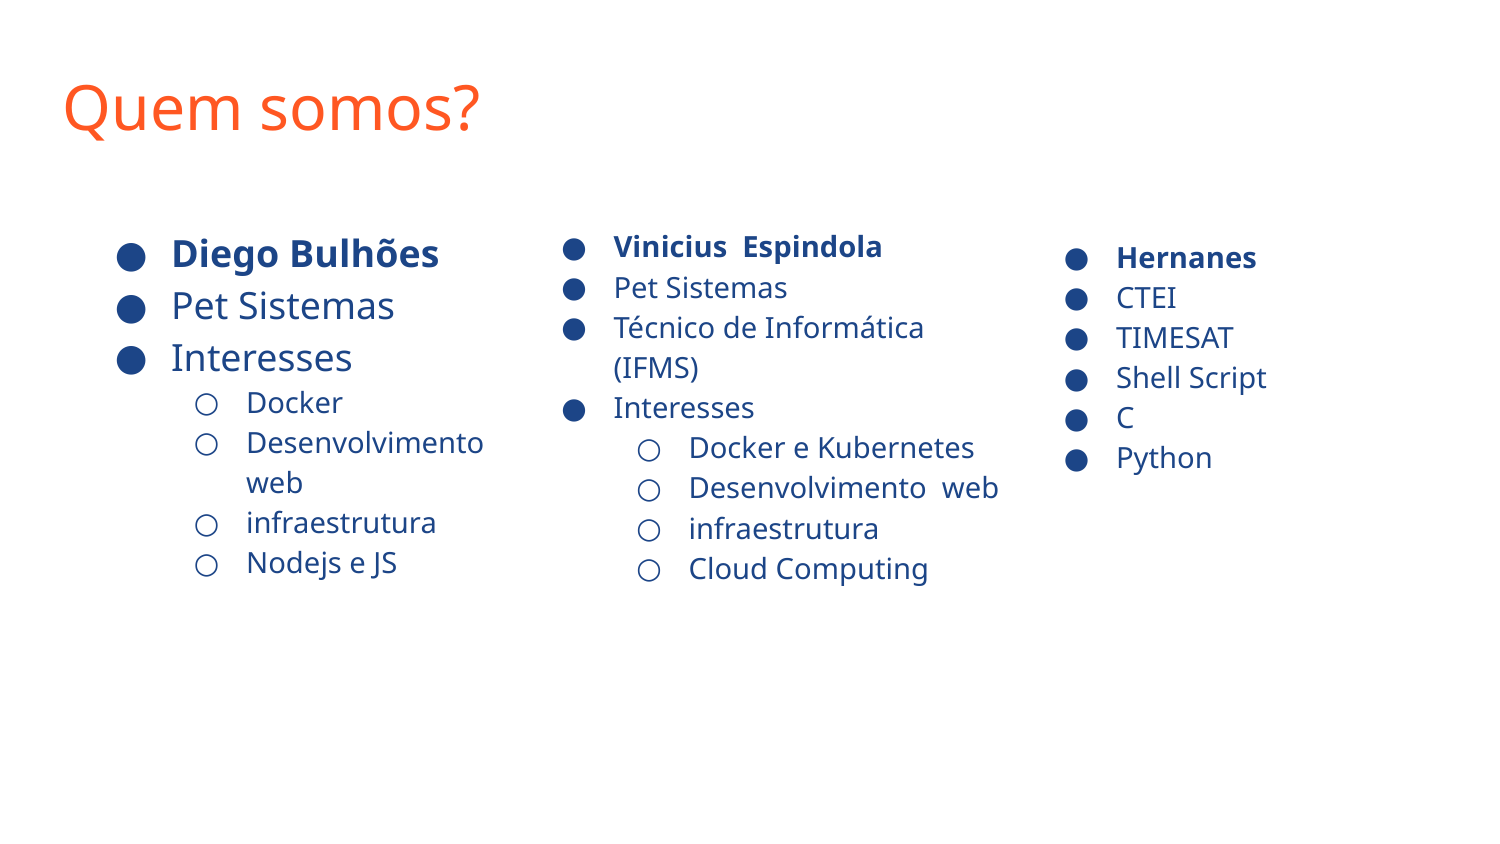

# Quem somos?
Diego Bulhões
Pet Sistemas
Interesses
Docker
Desenvolvimento web
infraestrutura
Nodejs e JS
Vinicius Espindola
Pet Sistemas
Técnico de Informática (IFMS)
Interesses
Docker e Kubernetes
Desenvolvimento web
infraestrutura
Cloud Computing
Hernanes
CTEI
TIMESAT
Shell Script
C
Python